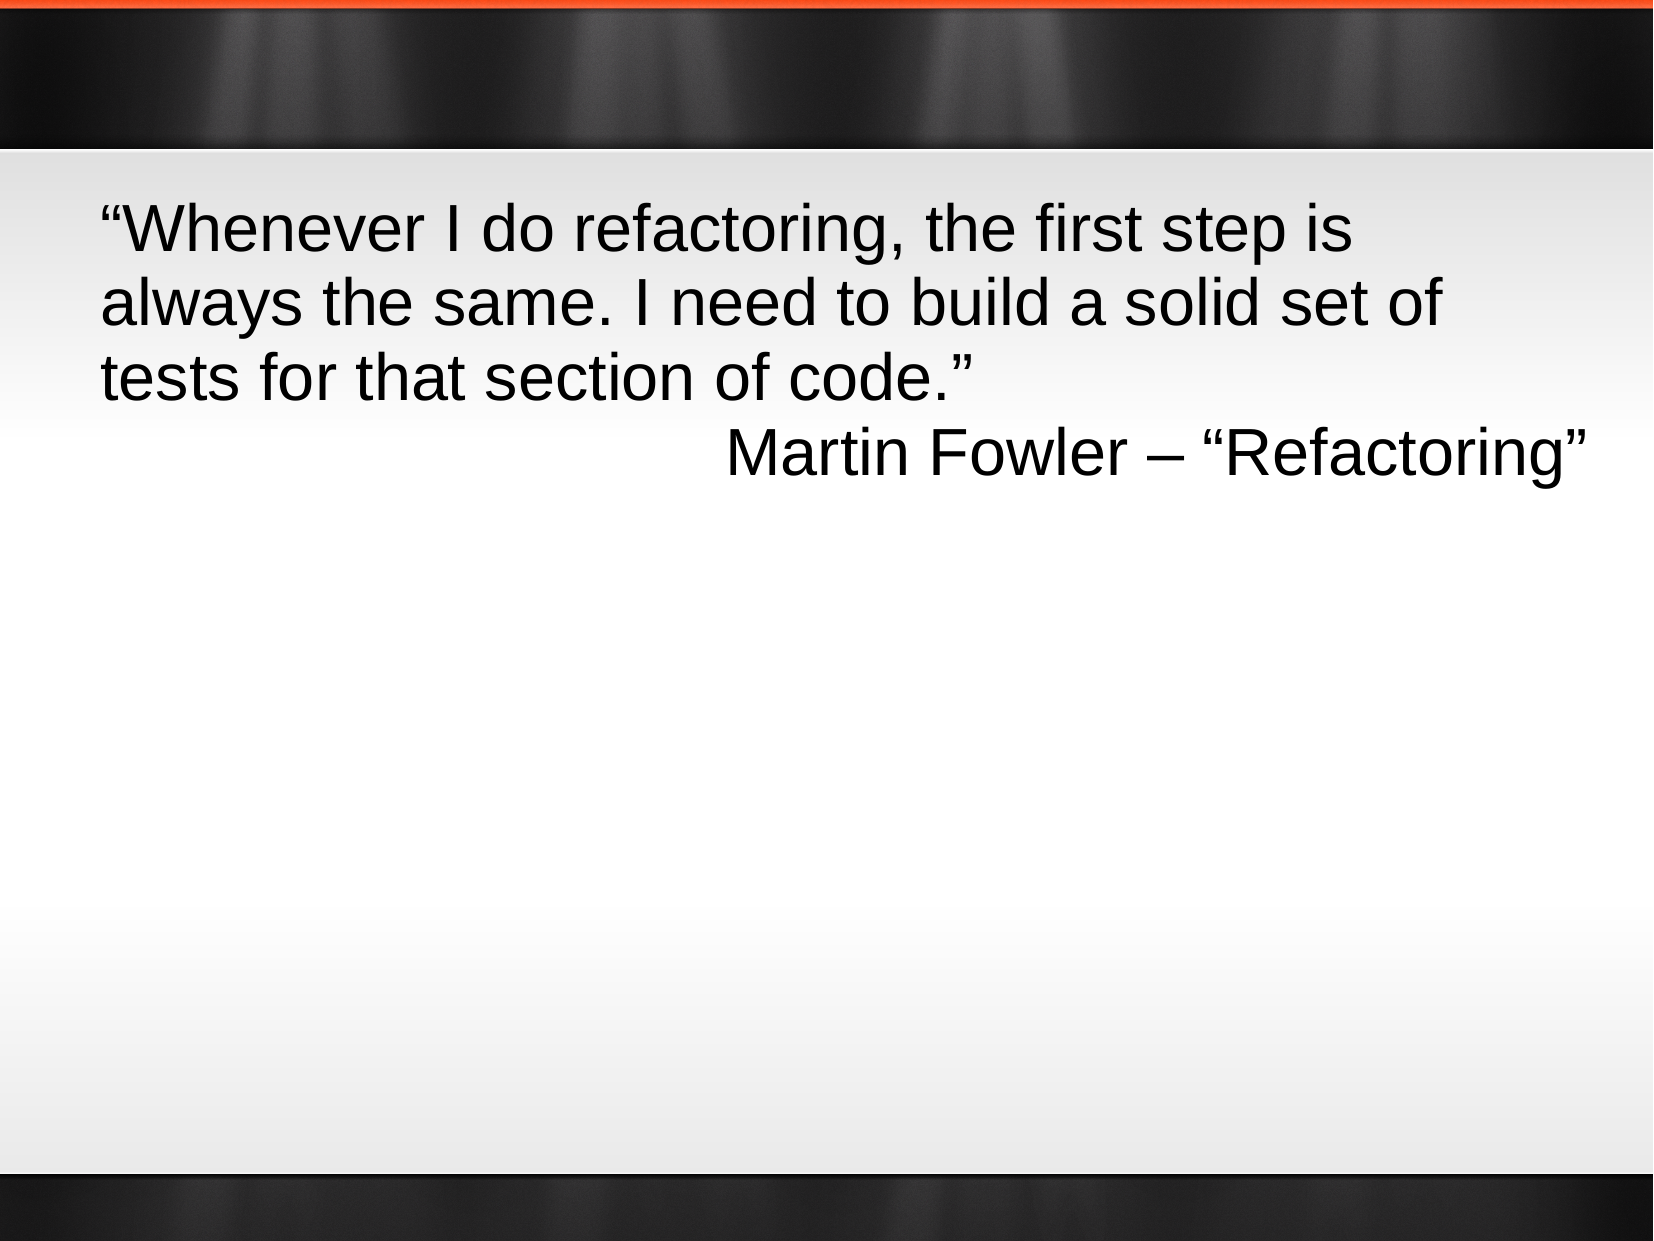

# “Whenever I do refactoring, the first step is
always the same. I need to build a solid set of tests for that section of code.”
Martin Fowler – “Refactoring”